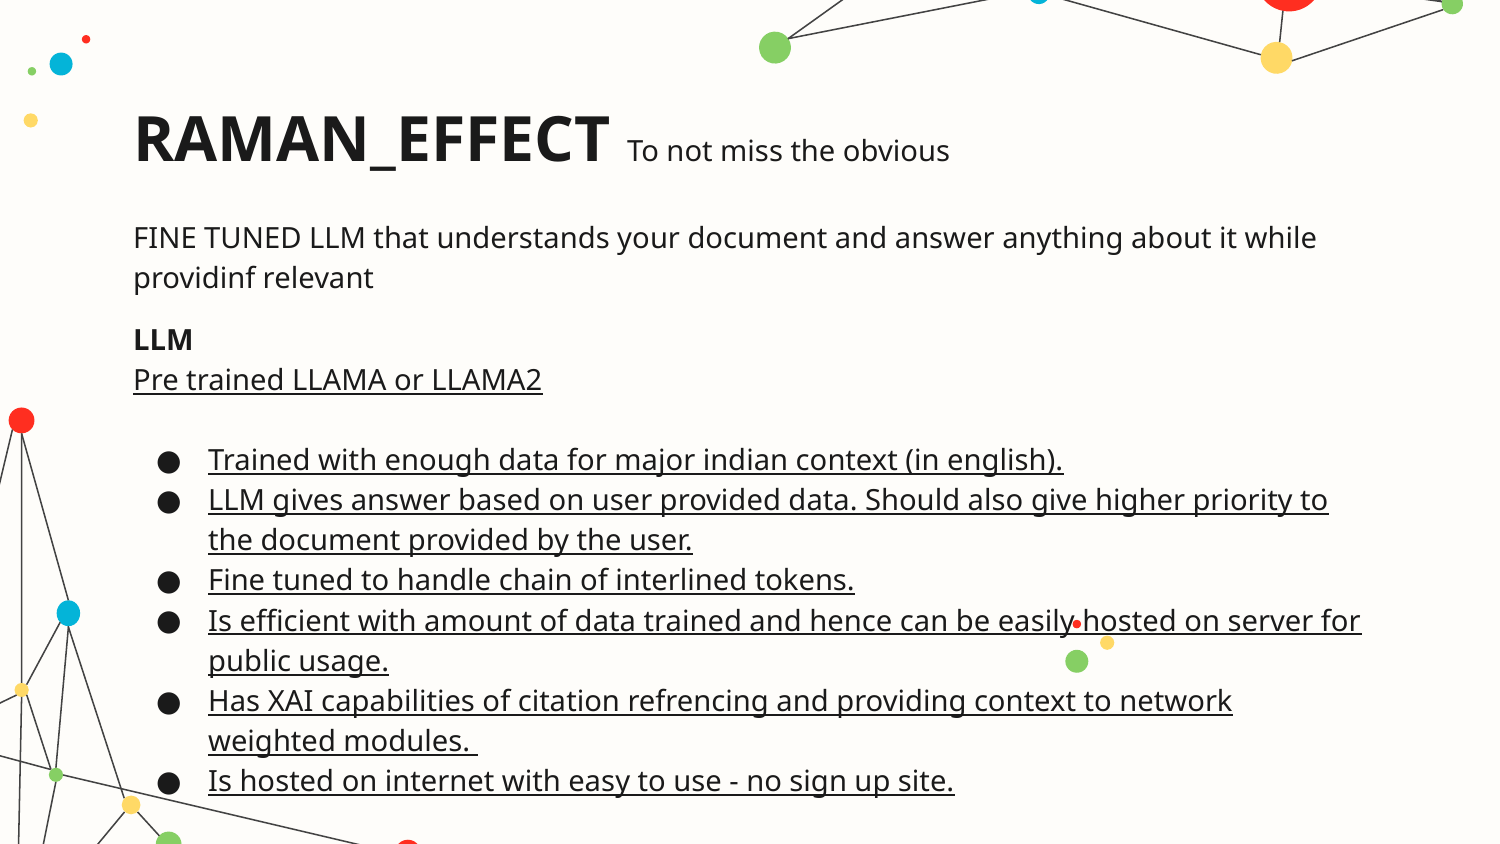

# RAMAN_EFFECT To not miss the obvious
FINE TUNED LLM that understands your document and answer anything about it while providinf relevant
LLM
Pre trained LLAMA or LLAMA2
Trained with enough data for major indian context (in english).
LLM gives answer based on user provided data. Should also give higher priority to the document provided by the user.
Fine tuned to handle chain of interlined tokens.
Is efficient with amount of data trained and hence can be easily hosted on server for public usage.
Has XAI capabilities of citation refrencing and providing context to network weighted modules.
Is hosted on internet with easy to use - no sign up site.